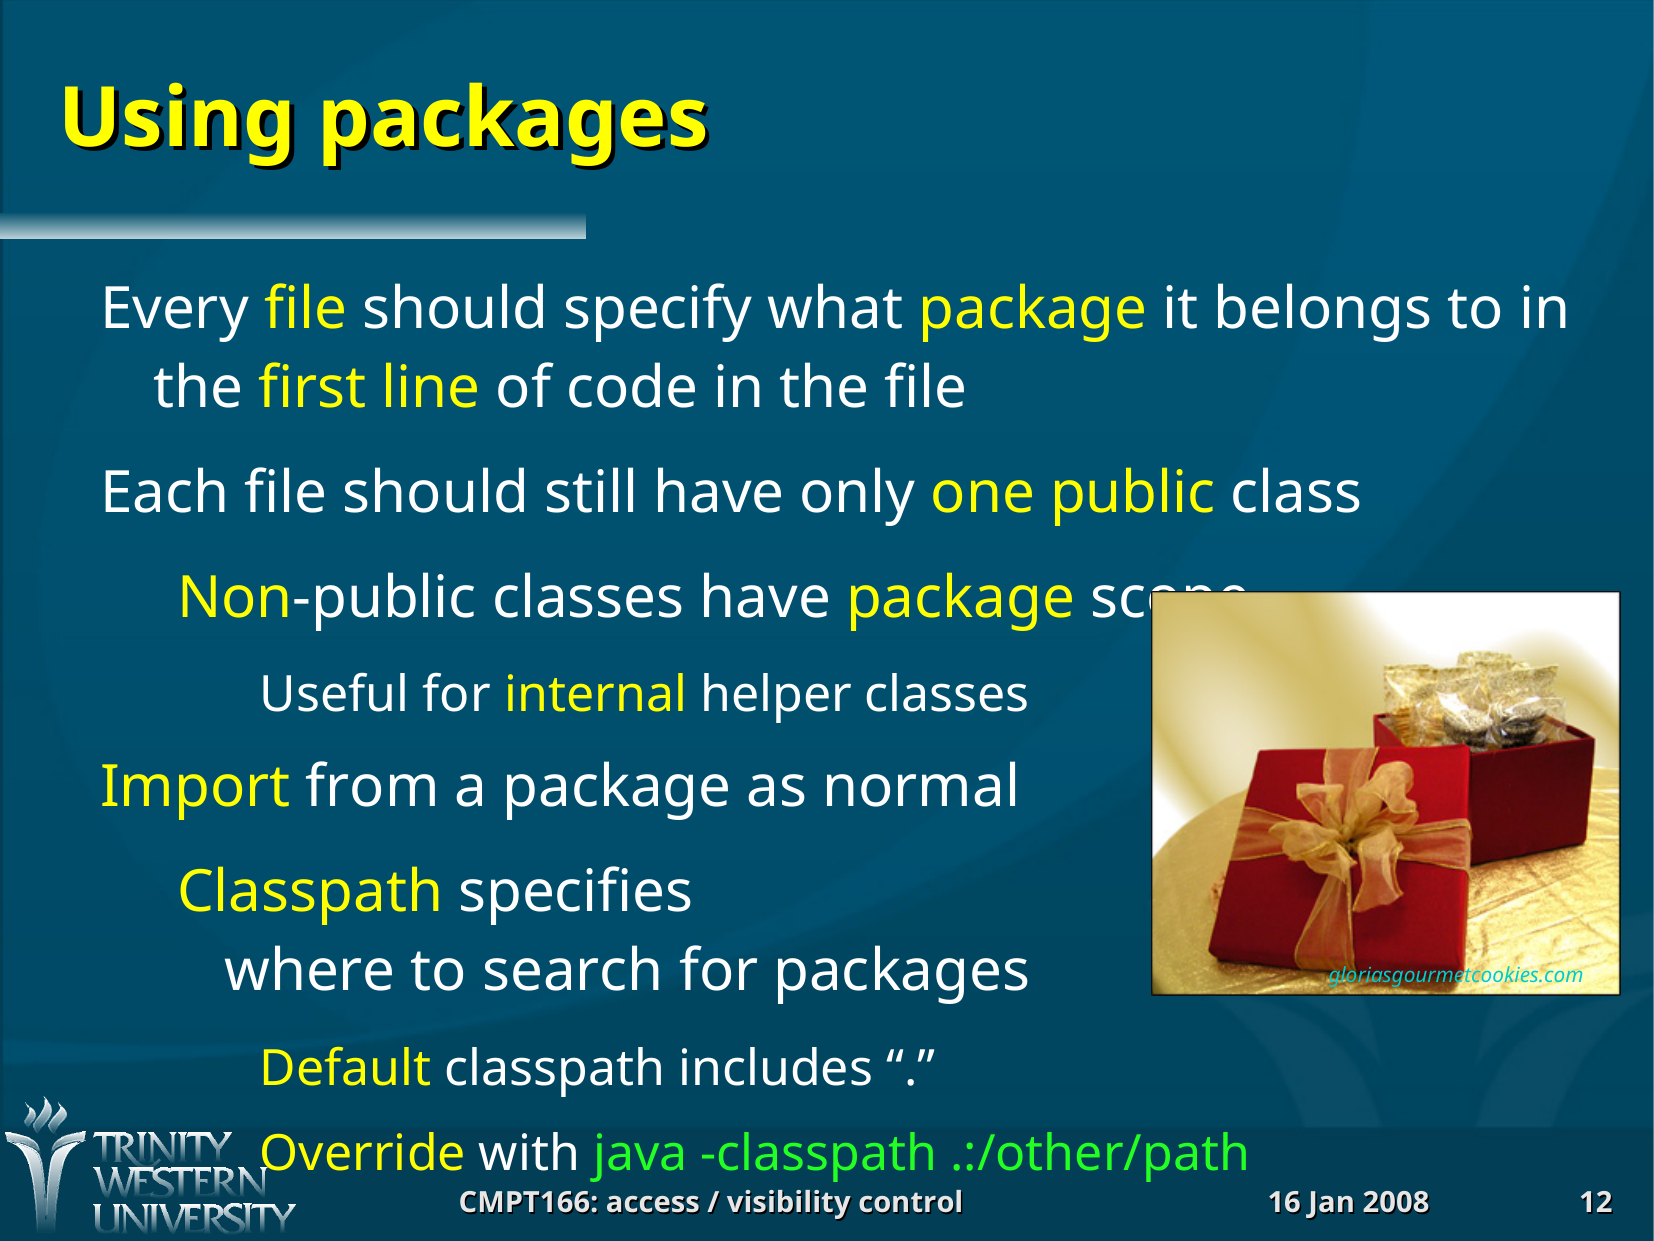

# Using packages
Every file should specify what package it belongs to in the first line of code in the file
Each file should still have only one public class
Non-public classes have package scope
Useful for internal helper classes
Import from a package as normal
Classpath specifies
where to search for packages
Default classpath includes “.”
Override with java -classpath .:/other/path
gloriasgourmetcookies.com
CMPT166: access / visibility control
16 Jan 2008
12